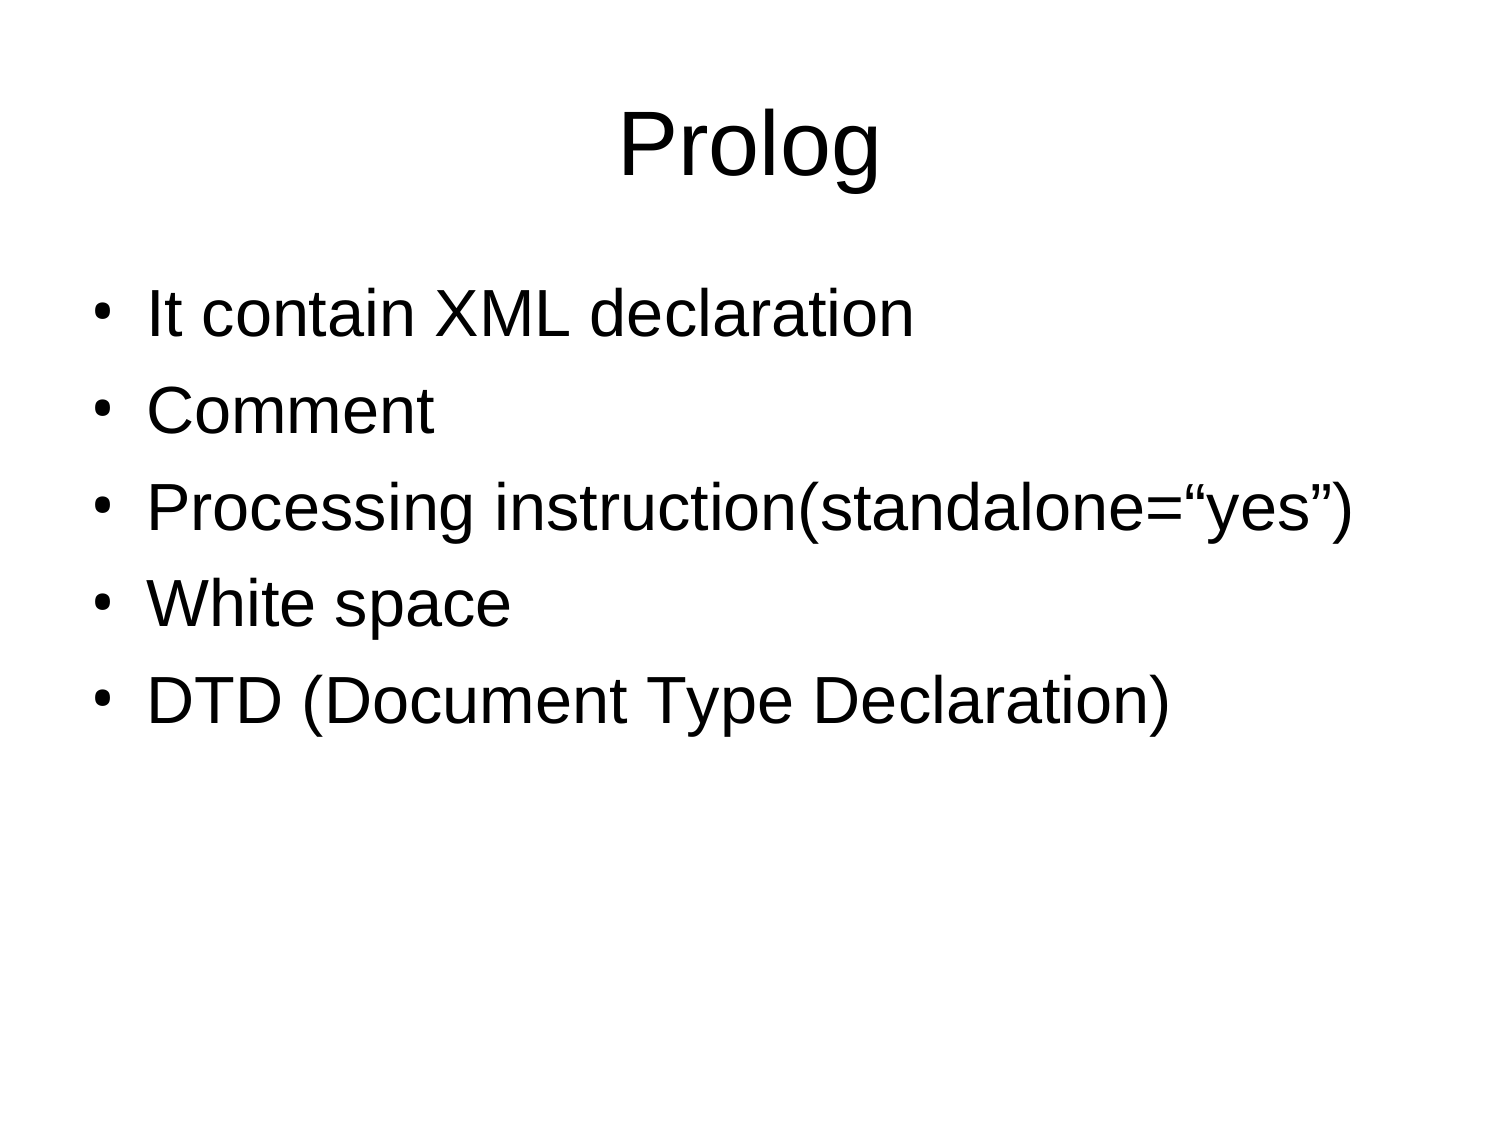

# Prolog
It contain XML declaration
Comment
Processing instruction(standalone=“yes”)
White space
DTD (Document Type Declaration)